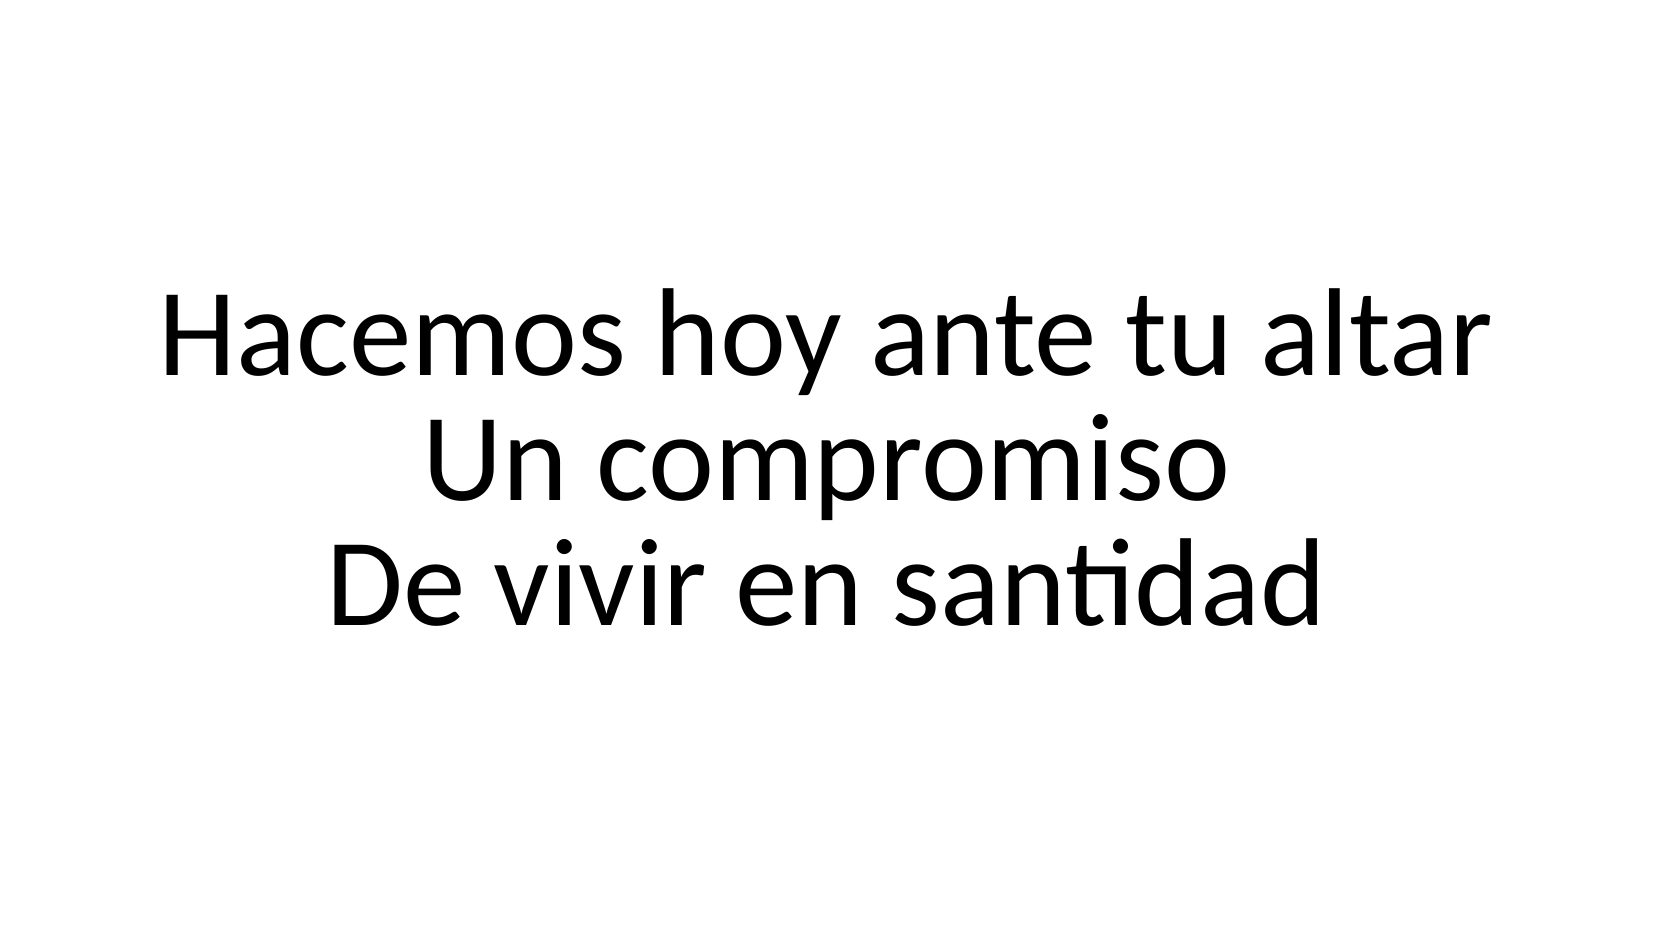

# Hacemos hoy ante tu altar Un compromiso De vivir en santidad